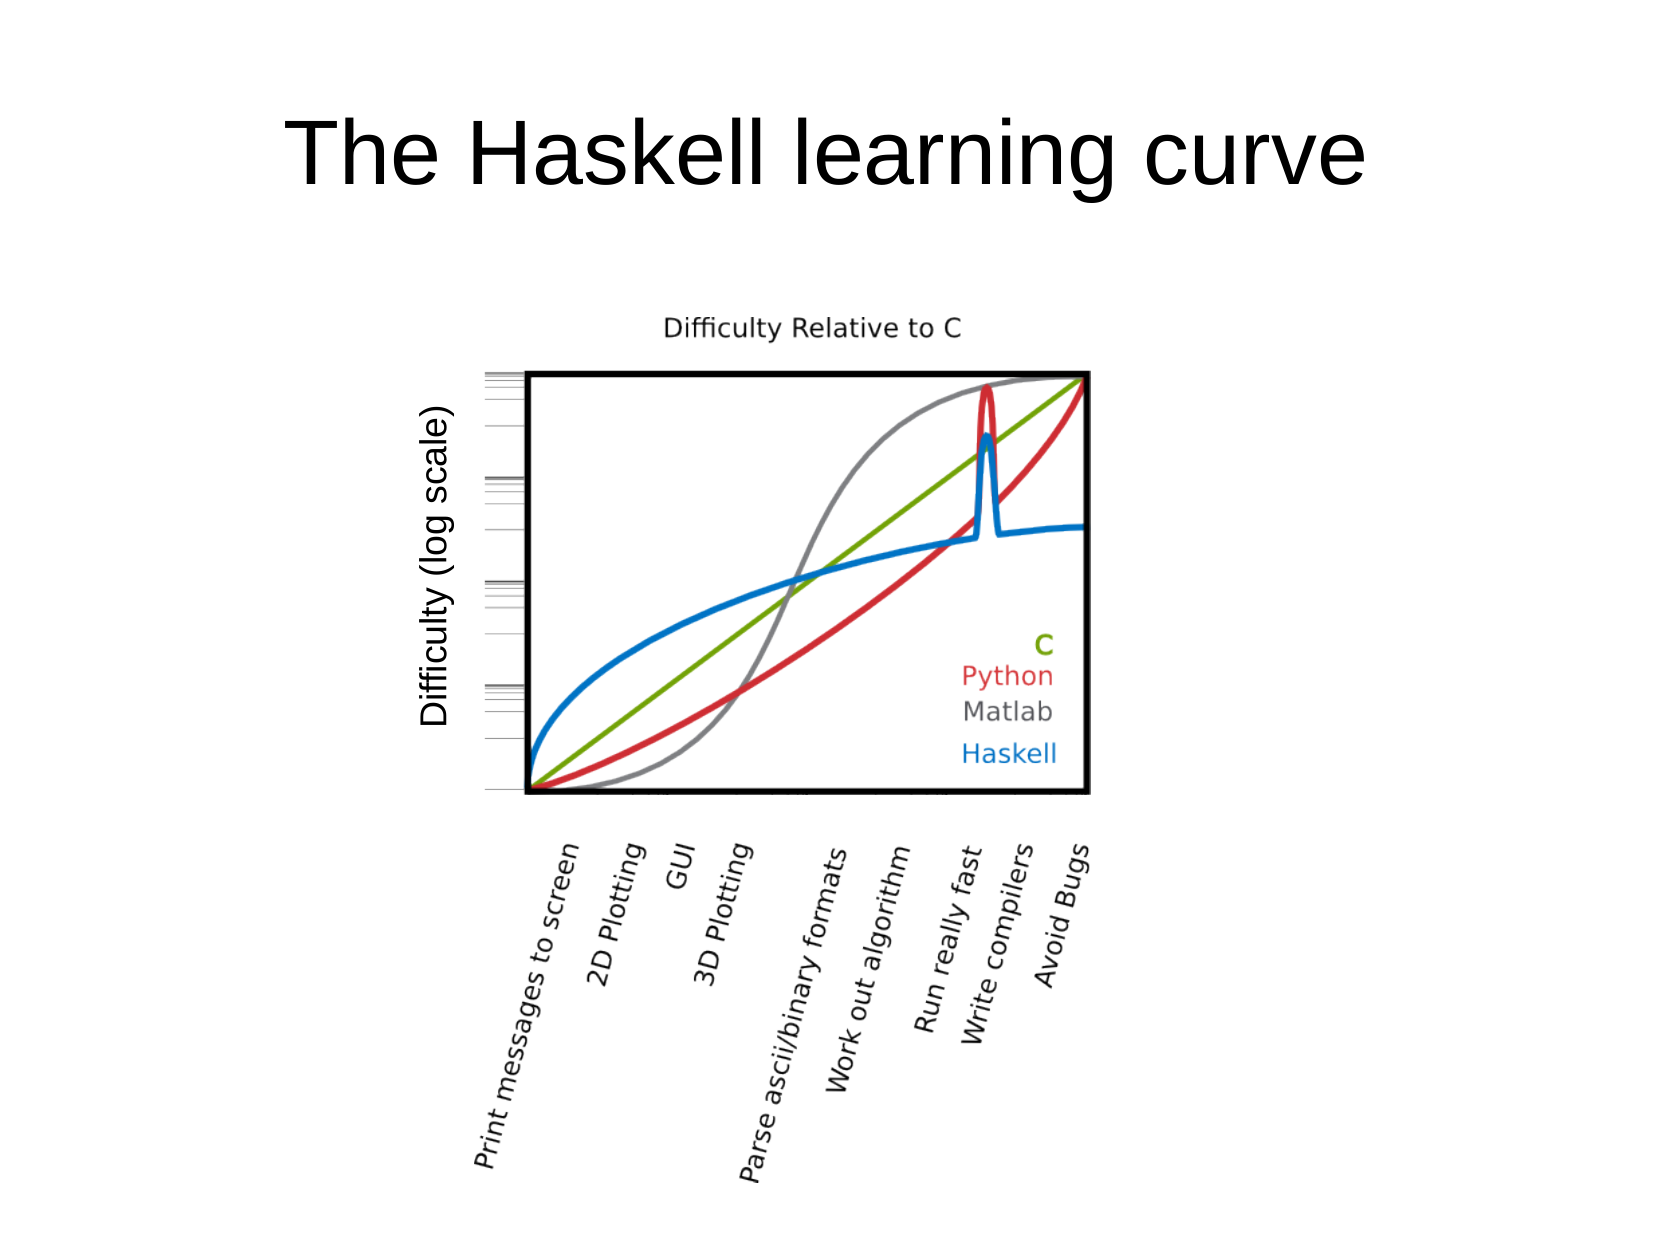

# The Haskell learning curve
Difficulty (log scale)